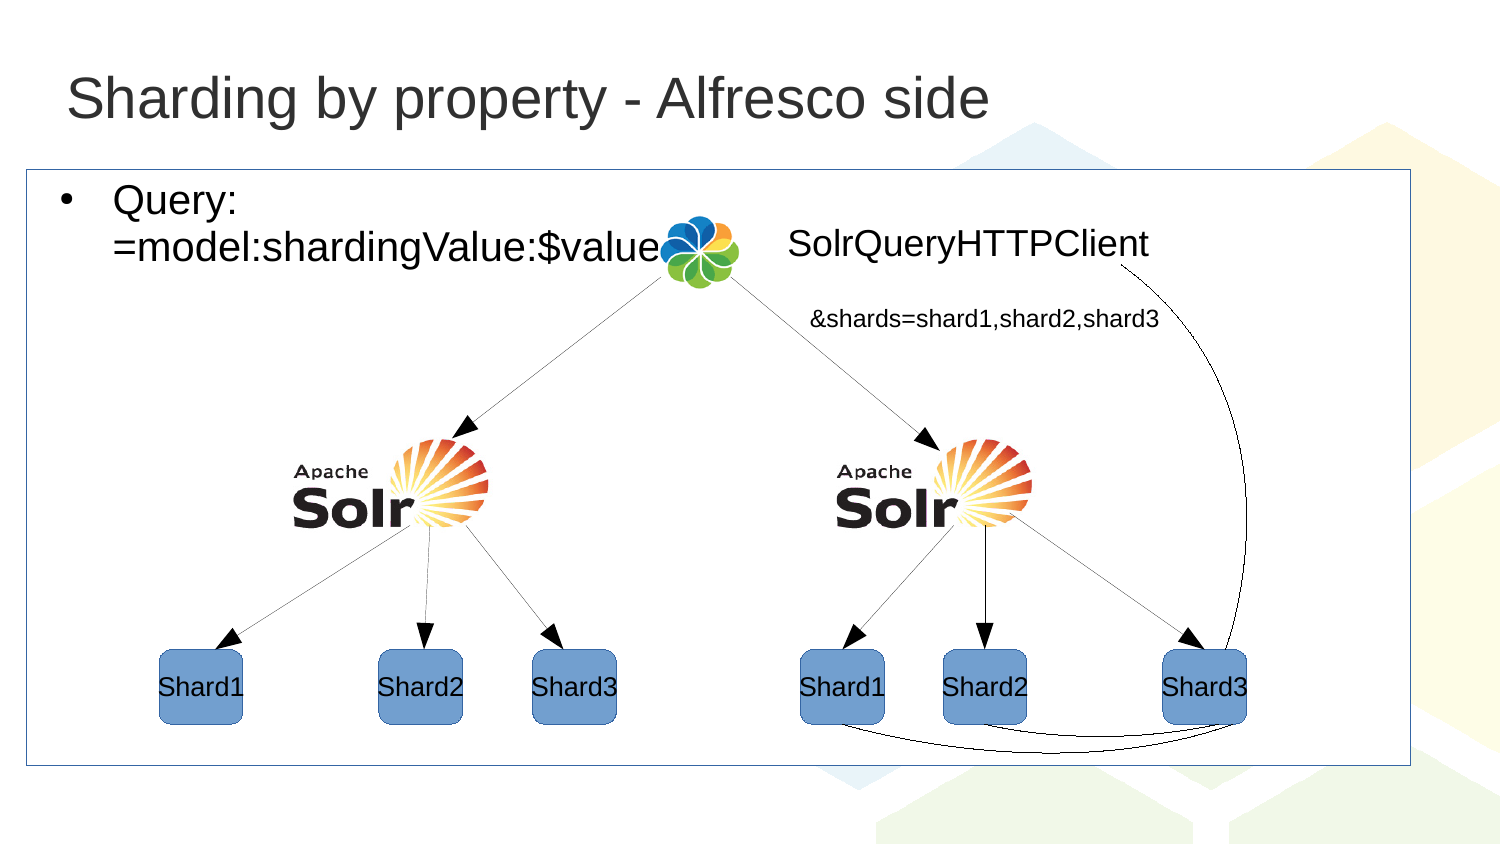

# Sharding by property - Alfresco side
Query:
=model:shardingValue:$value
Notice the visual cue when the slide changes
SolrQueryHTTPClient
&shards=shard1,shard2,shard3
Shard1
Shard2
Shard3
Shard1
Shard2
Shard3